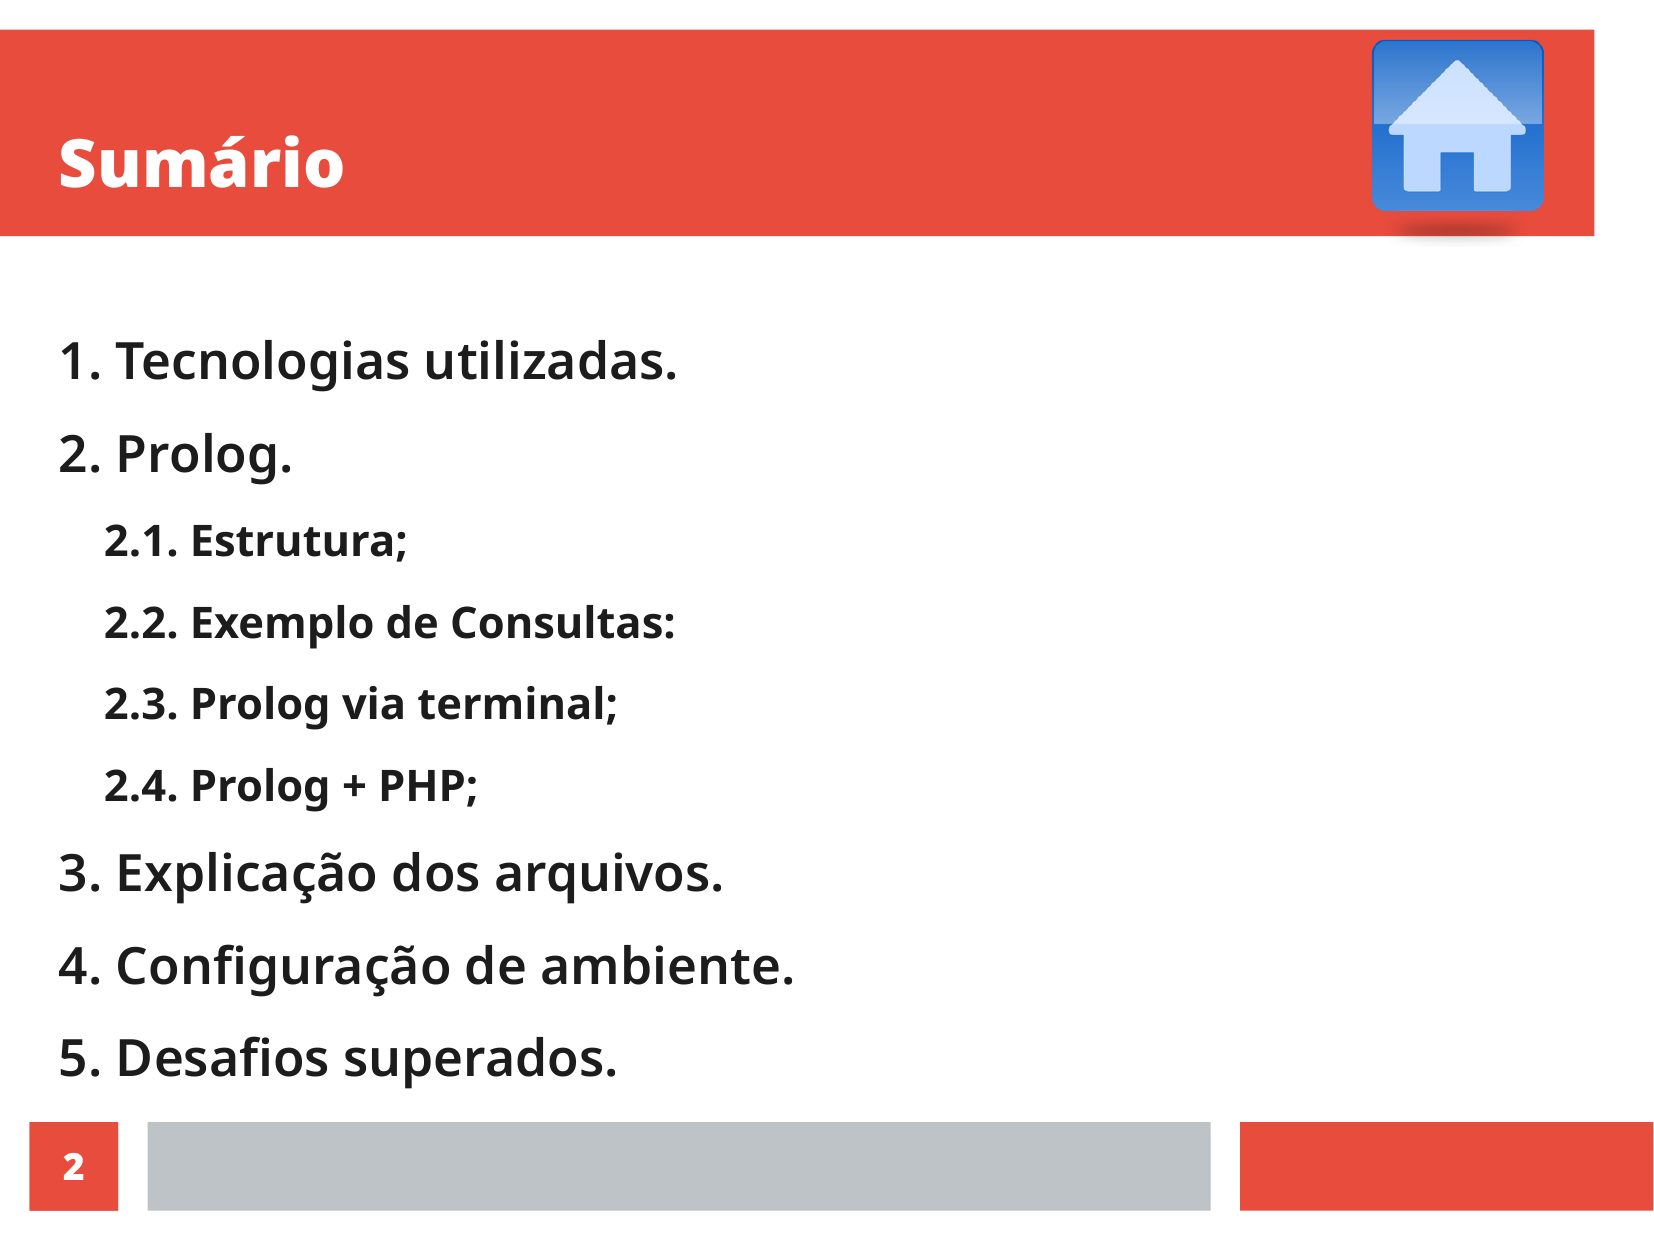

# Sumário
1. Tecnologias utilizadas.
2. Prolog.
2.1. Estrutura;
2.2. Exemplo de Consultas:
2.3. Prolog via terminal;
2.4. Prolog + PHP;
3. Explicação dos arquivos.
4. Configuração de ambiente.
5. Desafios superados.
2